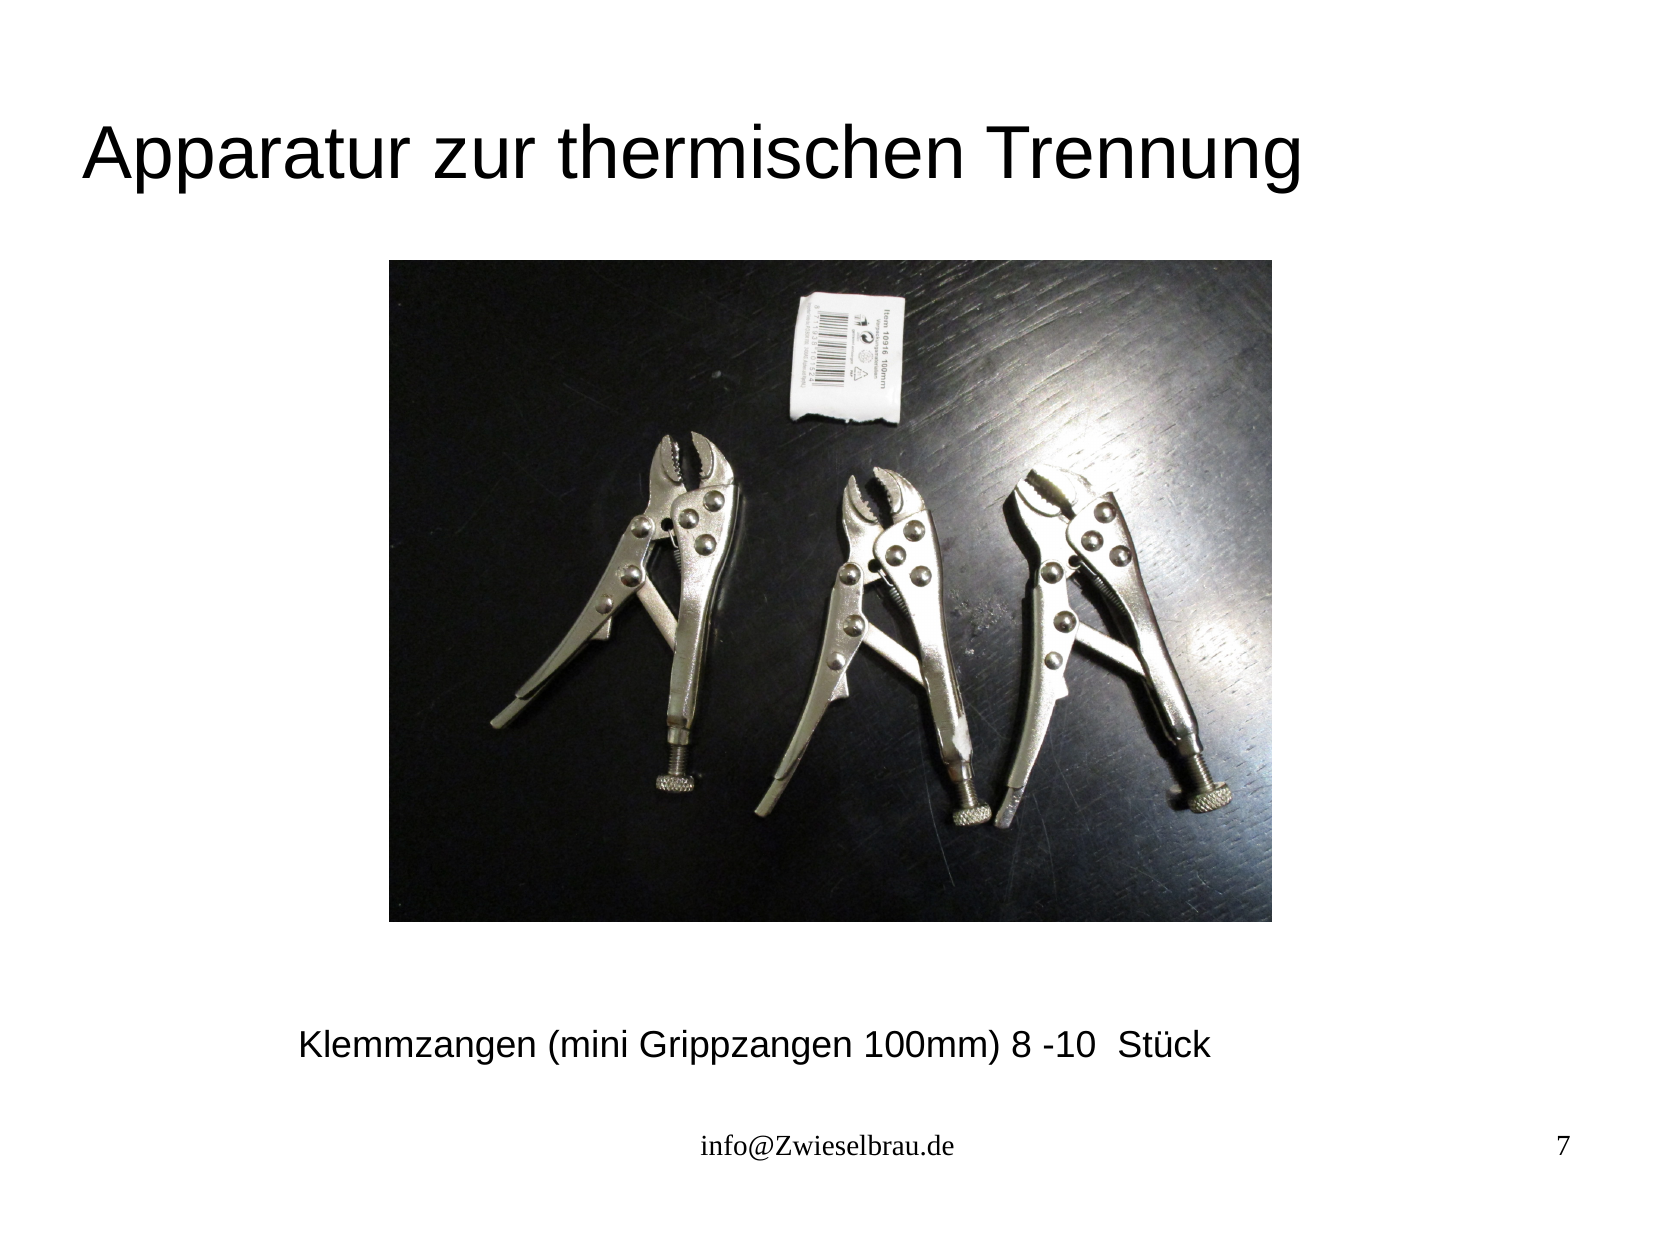

# Apparatur zur thermischen Trennung
Klemmzangen (mini Grippzangen 100mm) 8 -10 Stück
info@Zwieselbrau.de
7